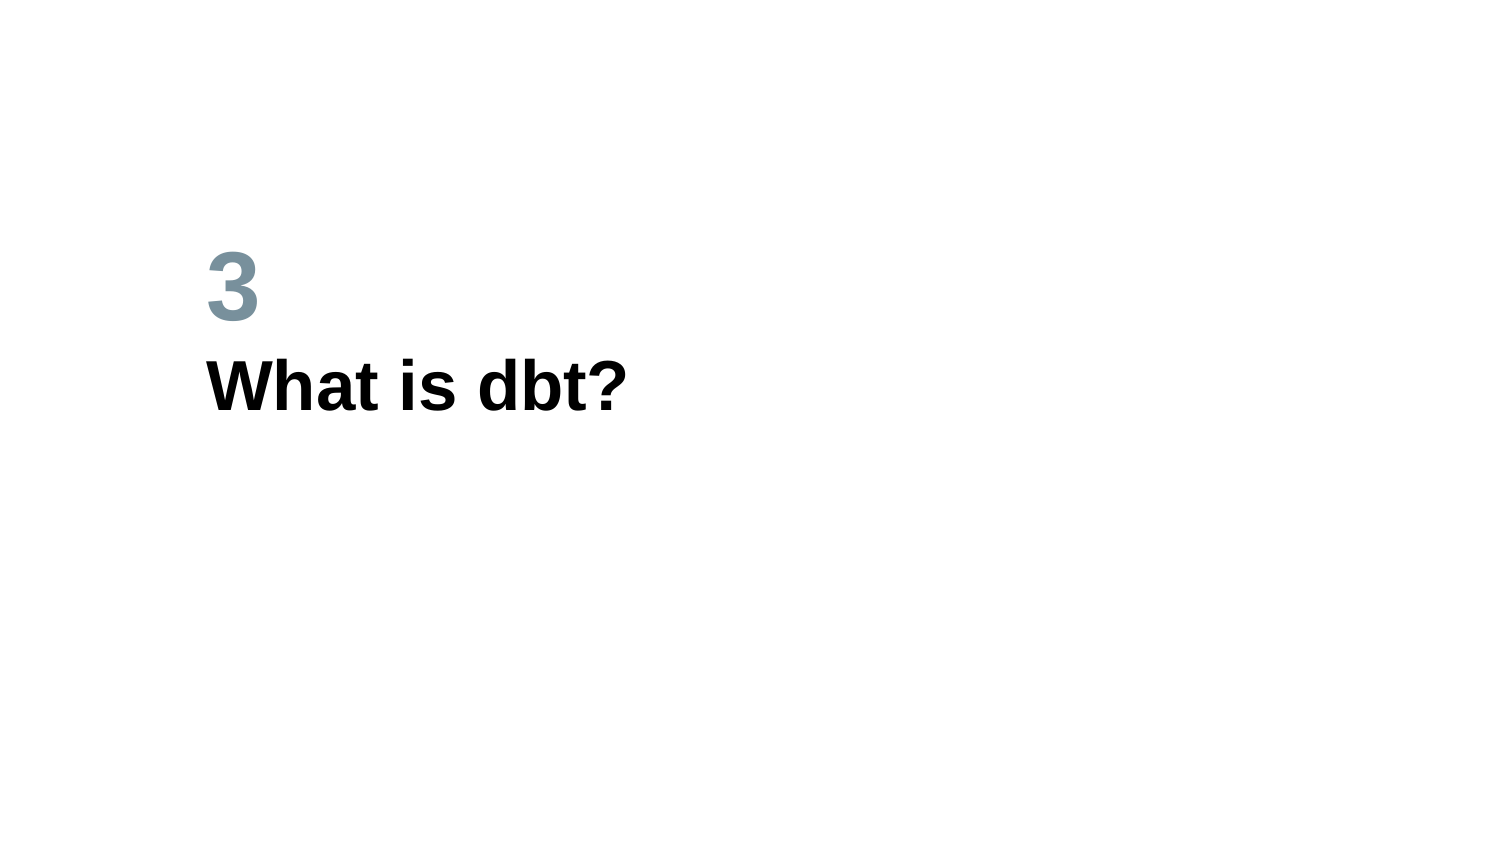

# 3 What is dbt?
Let’s dive into the important stuff